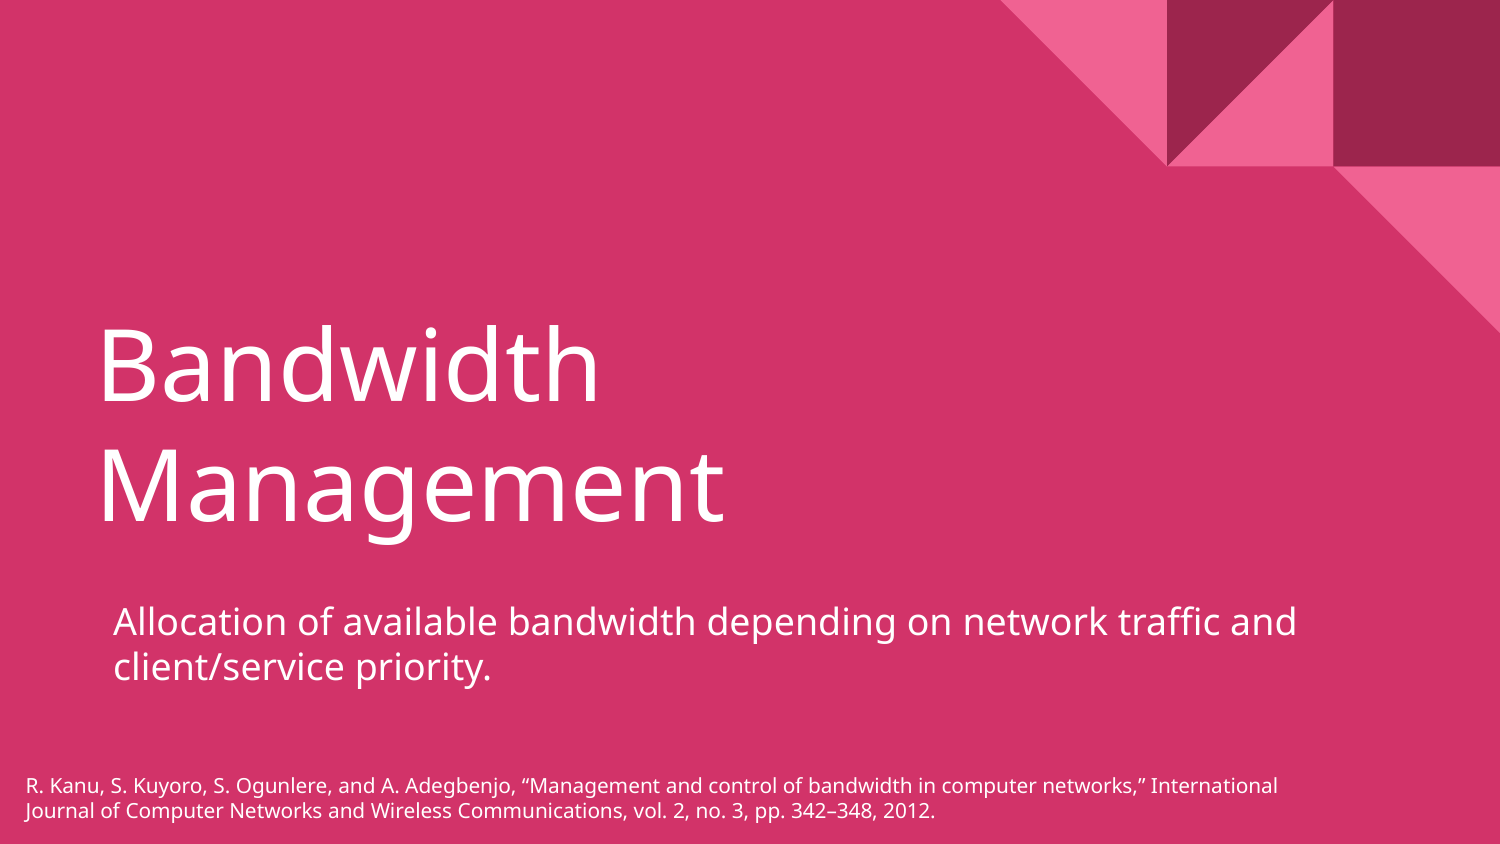

# Bandwidth Management
Allocation of available bandwidth depending on network traffic and client/service priority.
R. Kanu, S. Kuyoro, S. Ogunlere, and A. Adegbenjo, “Management and control of bandwidth in computer networks,” International Journal of Computer Networks and Wireless Communications, vol. 2, no. 3, pp. 342–348, 2012.